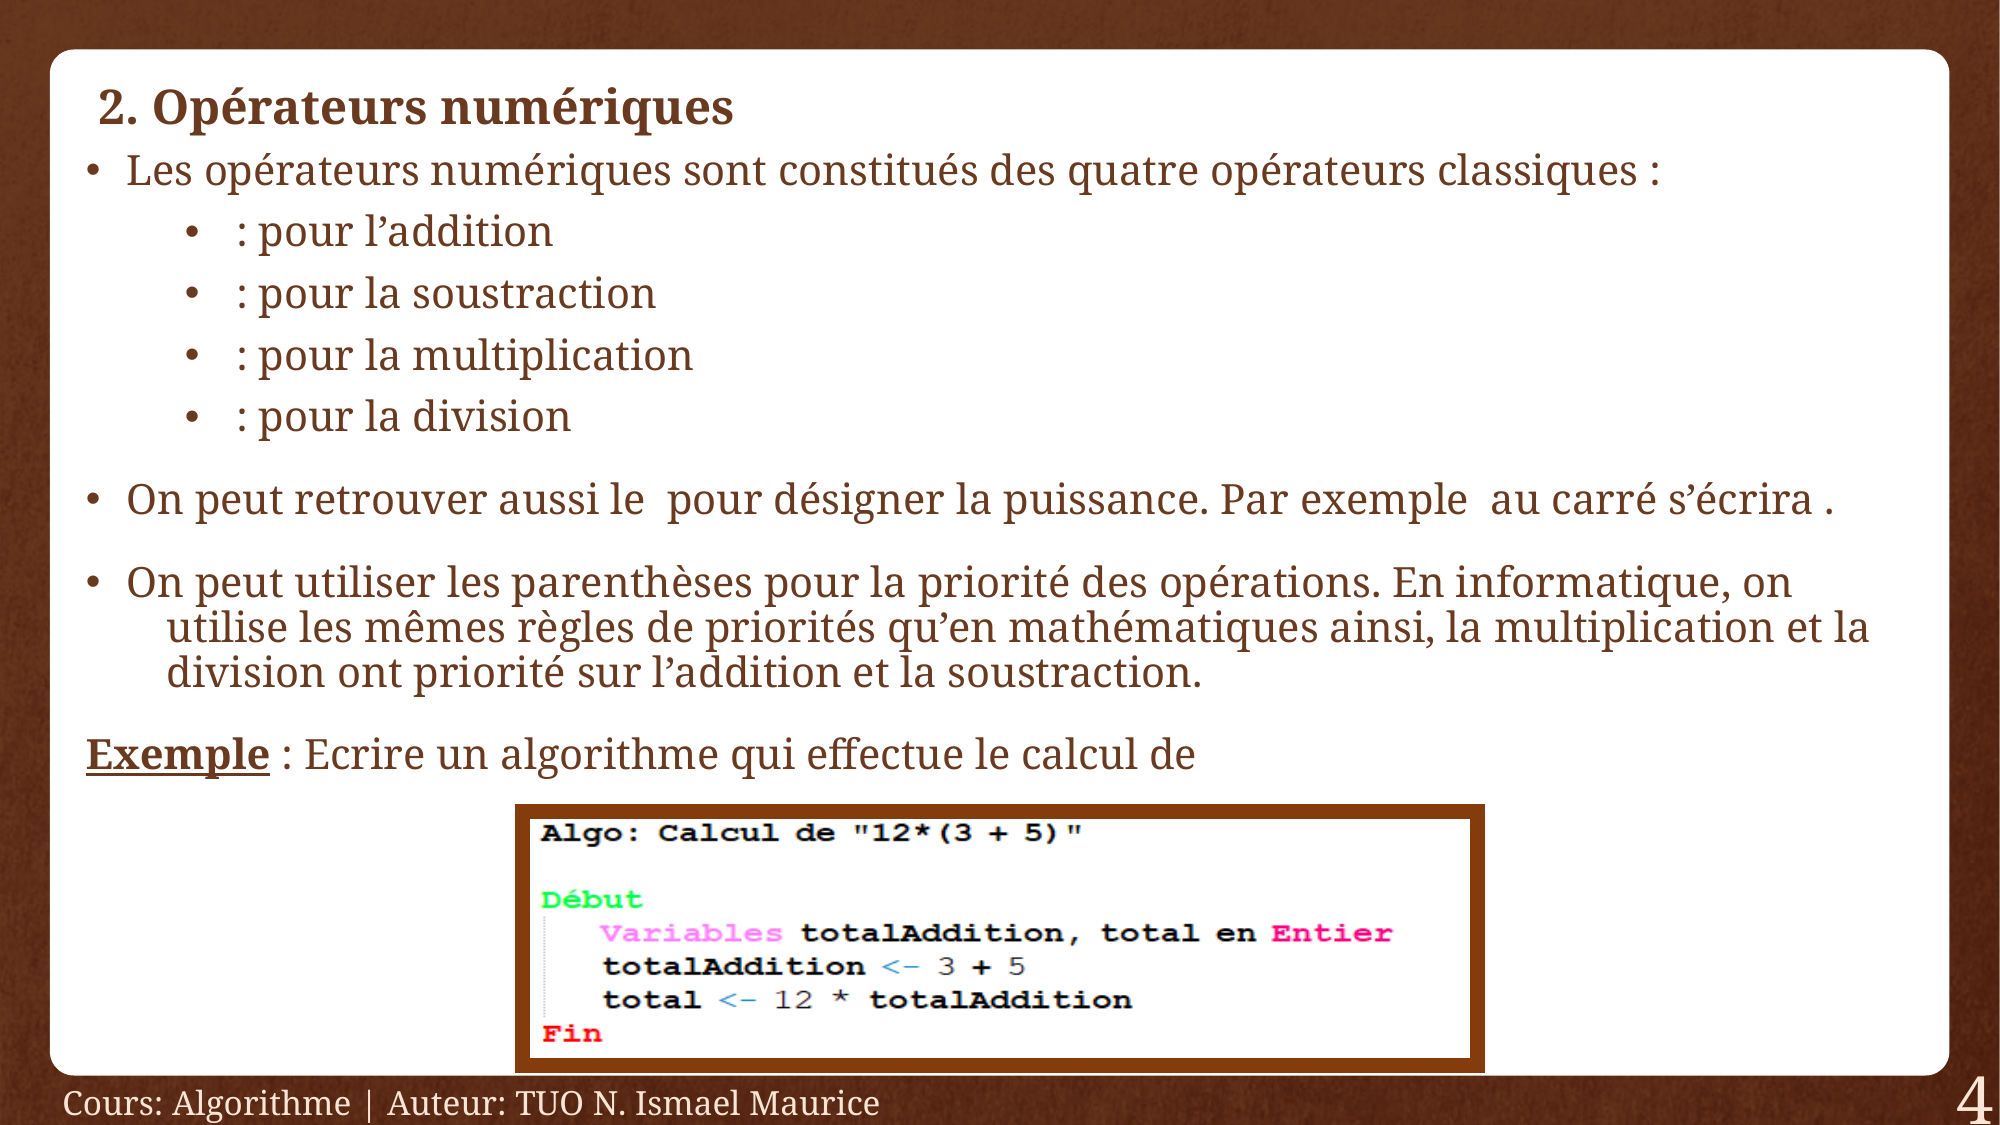

# 2. Opérateurs numériques
Les opérateurs numériques sont constitués des quatre opérateurs classiques :
 : pour l’addition
 : pour la soustraction
 : pour la multiplication
 : pour la division
On peut retrouver aussi le pour désigner la puissance. Par exemple au carré s’écrira .
On peut utiliser les parenthèses pour la priorité des opérations. En informatique, on utilise les mêmes règles de priorités qu’en mathématiques ainsi, la multiplication et la division ont priorité sur l’addition et la soustraction.
Exemple : Ecrire un algorithme qui effectue le calcul de
Cours: Algorithme | Auteur: TUO N. Ismael Maurice